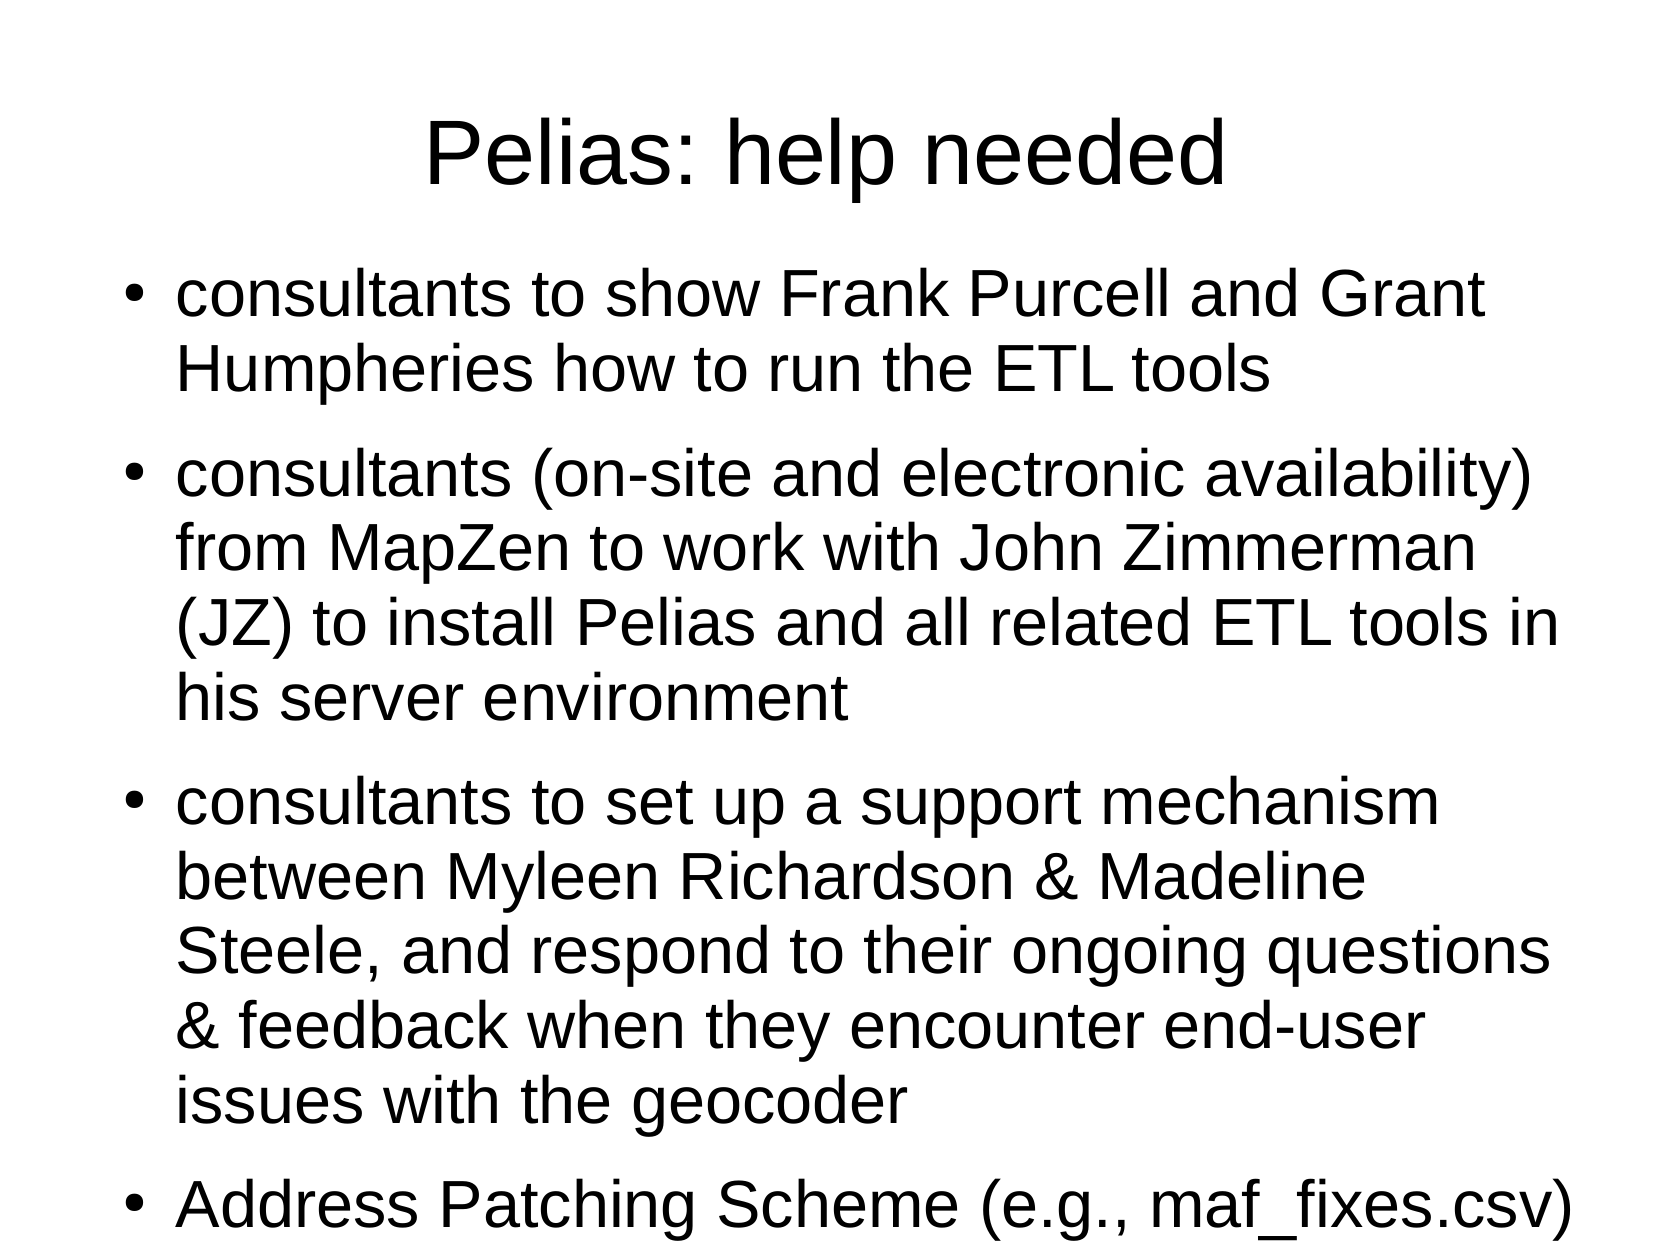

# Pelias: help needed
consultants to show Frank Purcell and Grant Humpheries how to run the ETL tools
consultants (on-site and electronic availability) from MapZen to work with John Zimmerman (JZ) to install Pelias and all related ETL tools in his server environment
consultants to set up a support mechanism between Myleen Richardson & Madeline Steele, and respond to their ongoing questions & feedback when they encounter end-user issues with the geocoder
Address Patching Scheme (e.g., maf_fixes.csv)